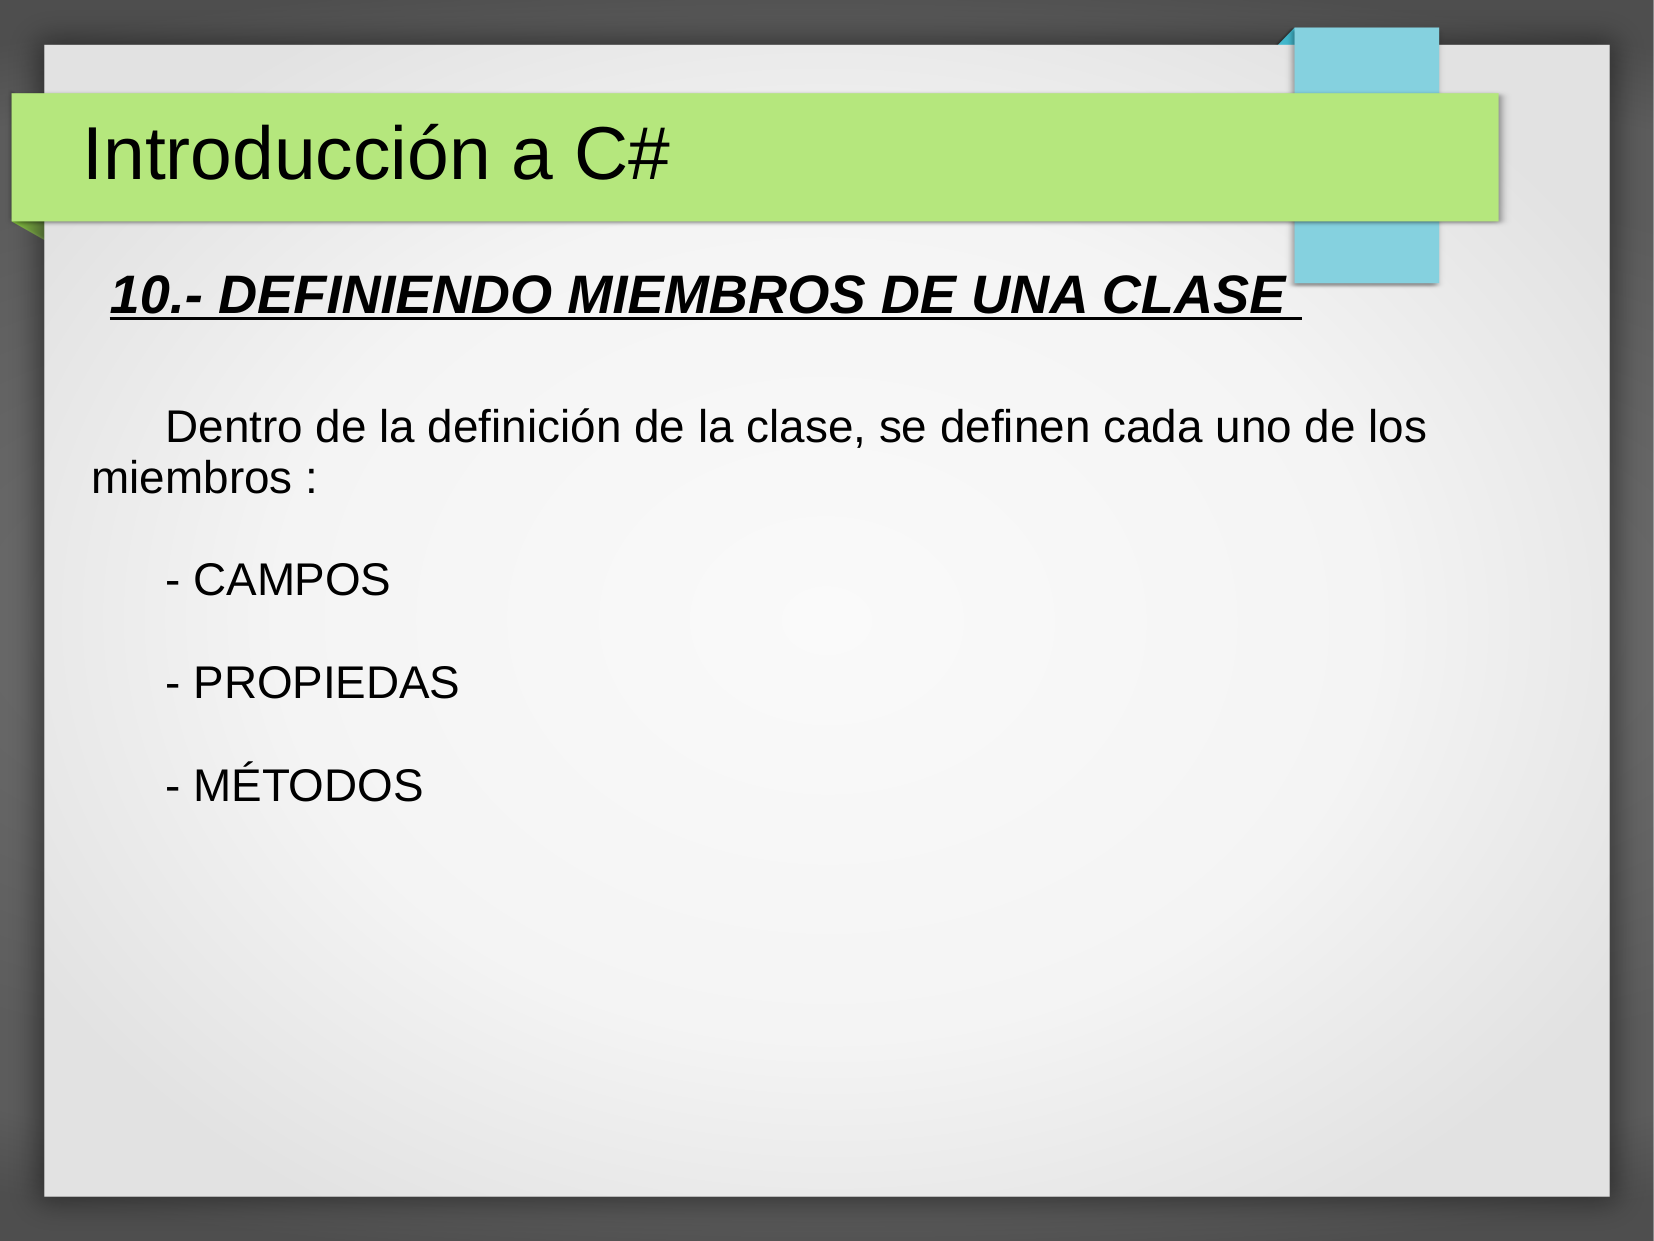

# Introducción a C#
 10.- DEFINIENDO MIEMBROS DE UNA CLASE
	Dentro de la definición de la clase, se definen cada uno de los miembros :
	- CAMPOS
	- PROPIEDAS
	- MÉTODOS